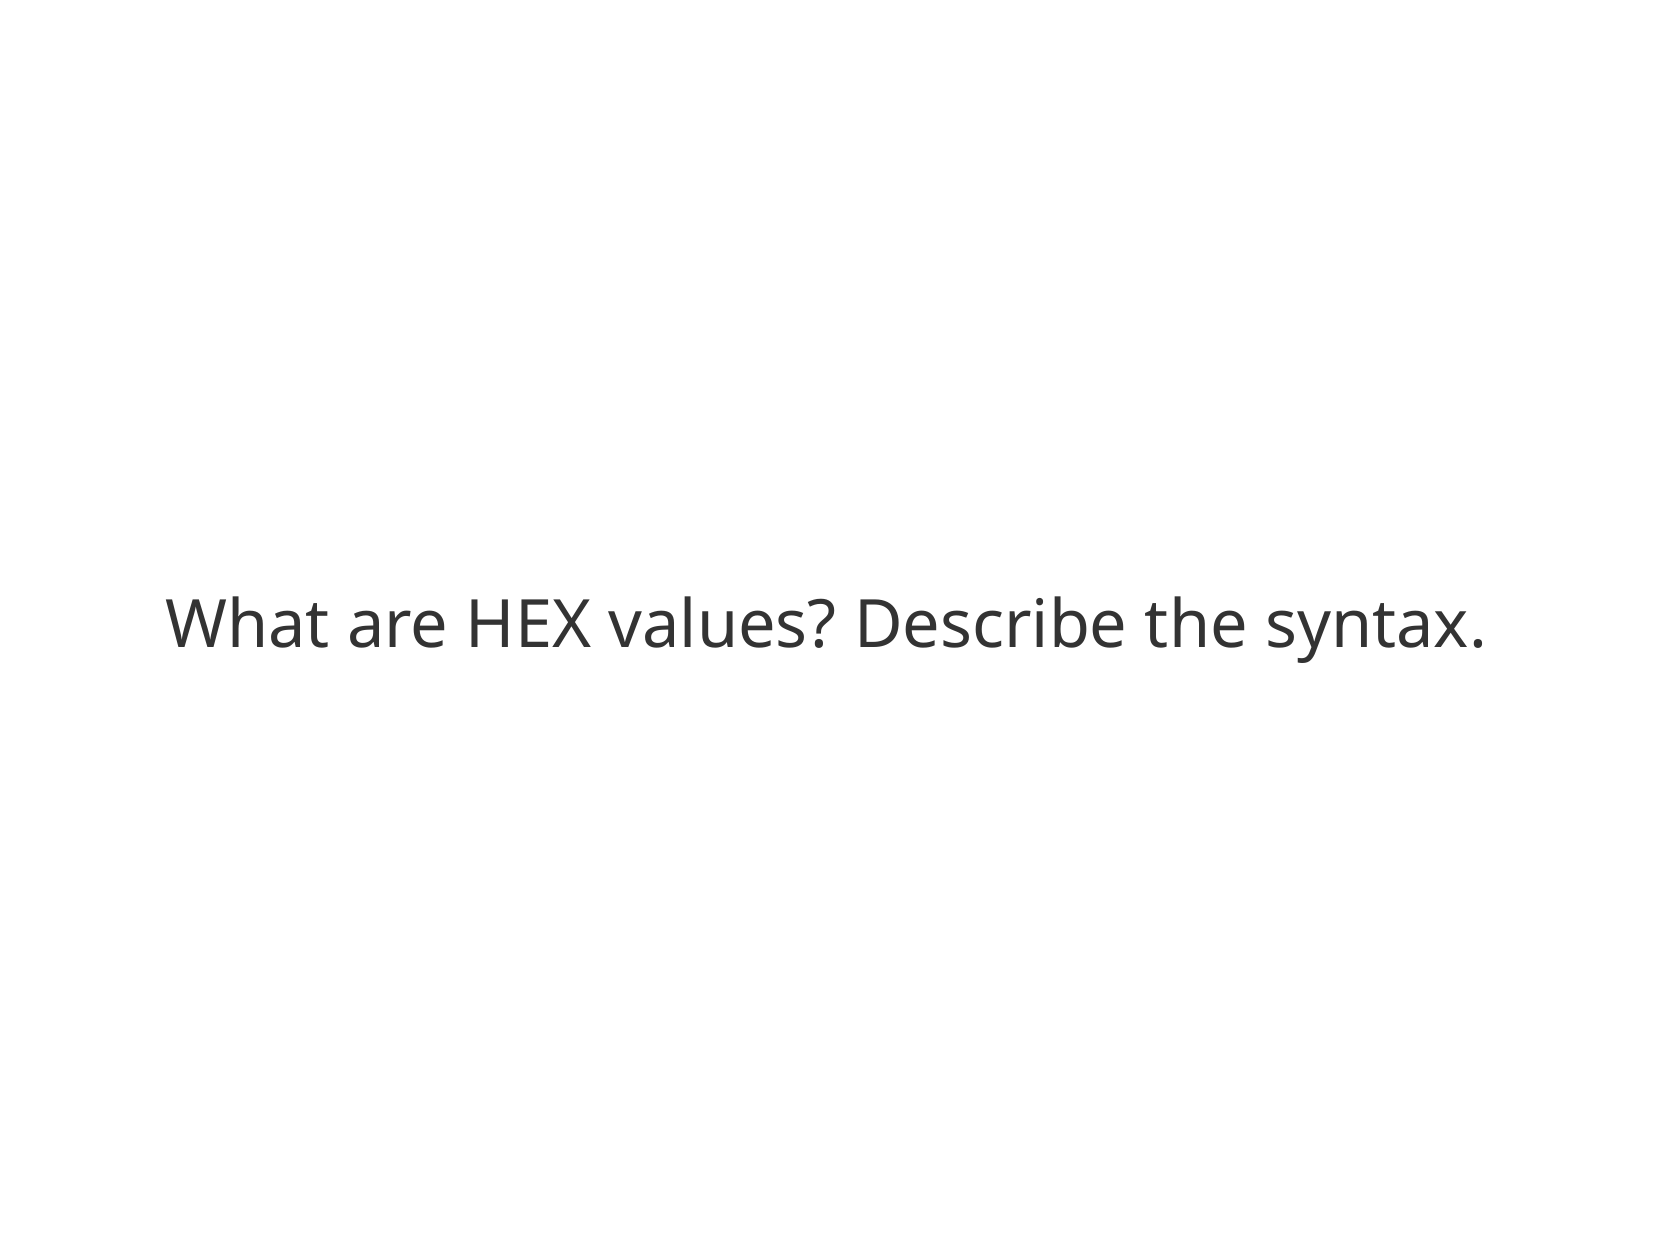

# What are HEX values? Describe the syntax.